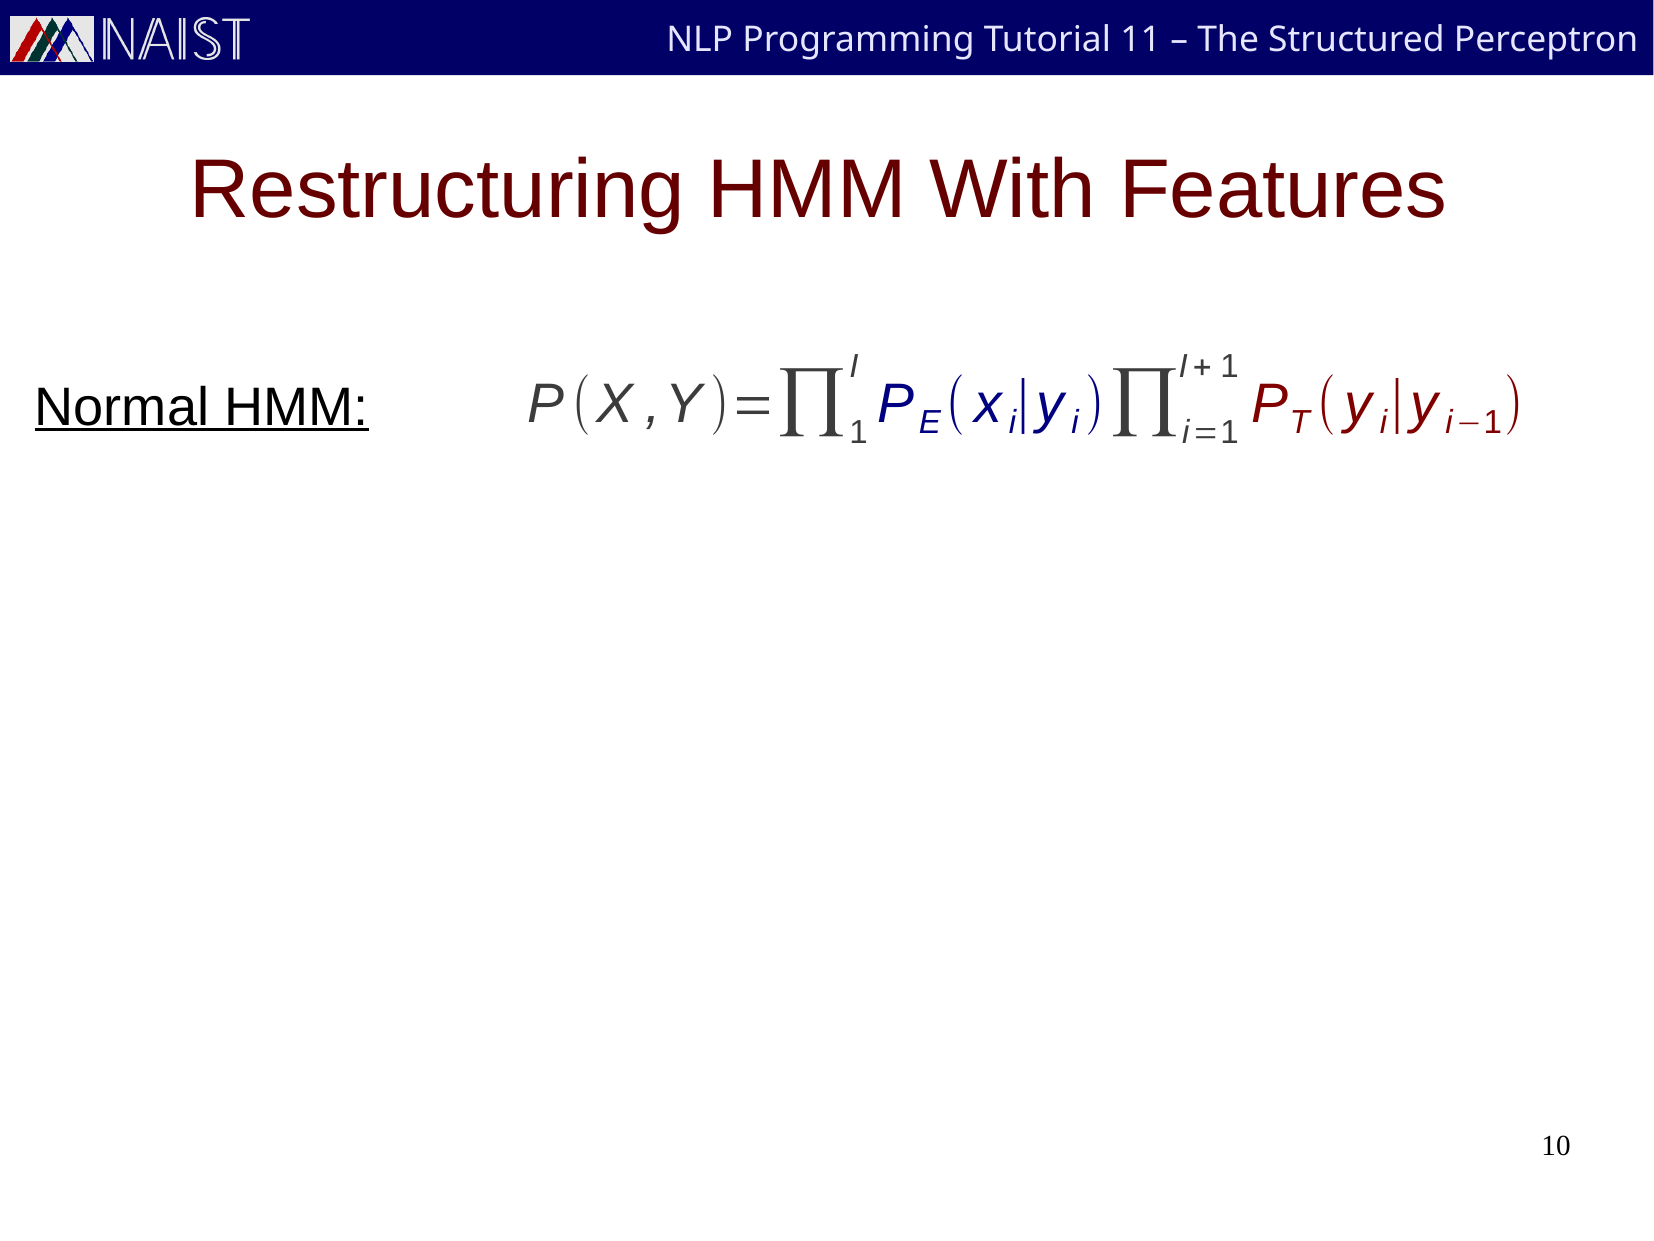

# Restructuring HMM With Features
Normal HMM:
10